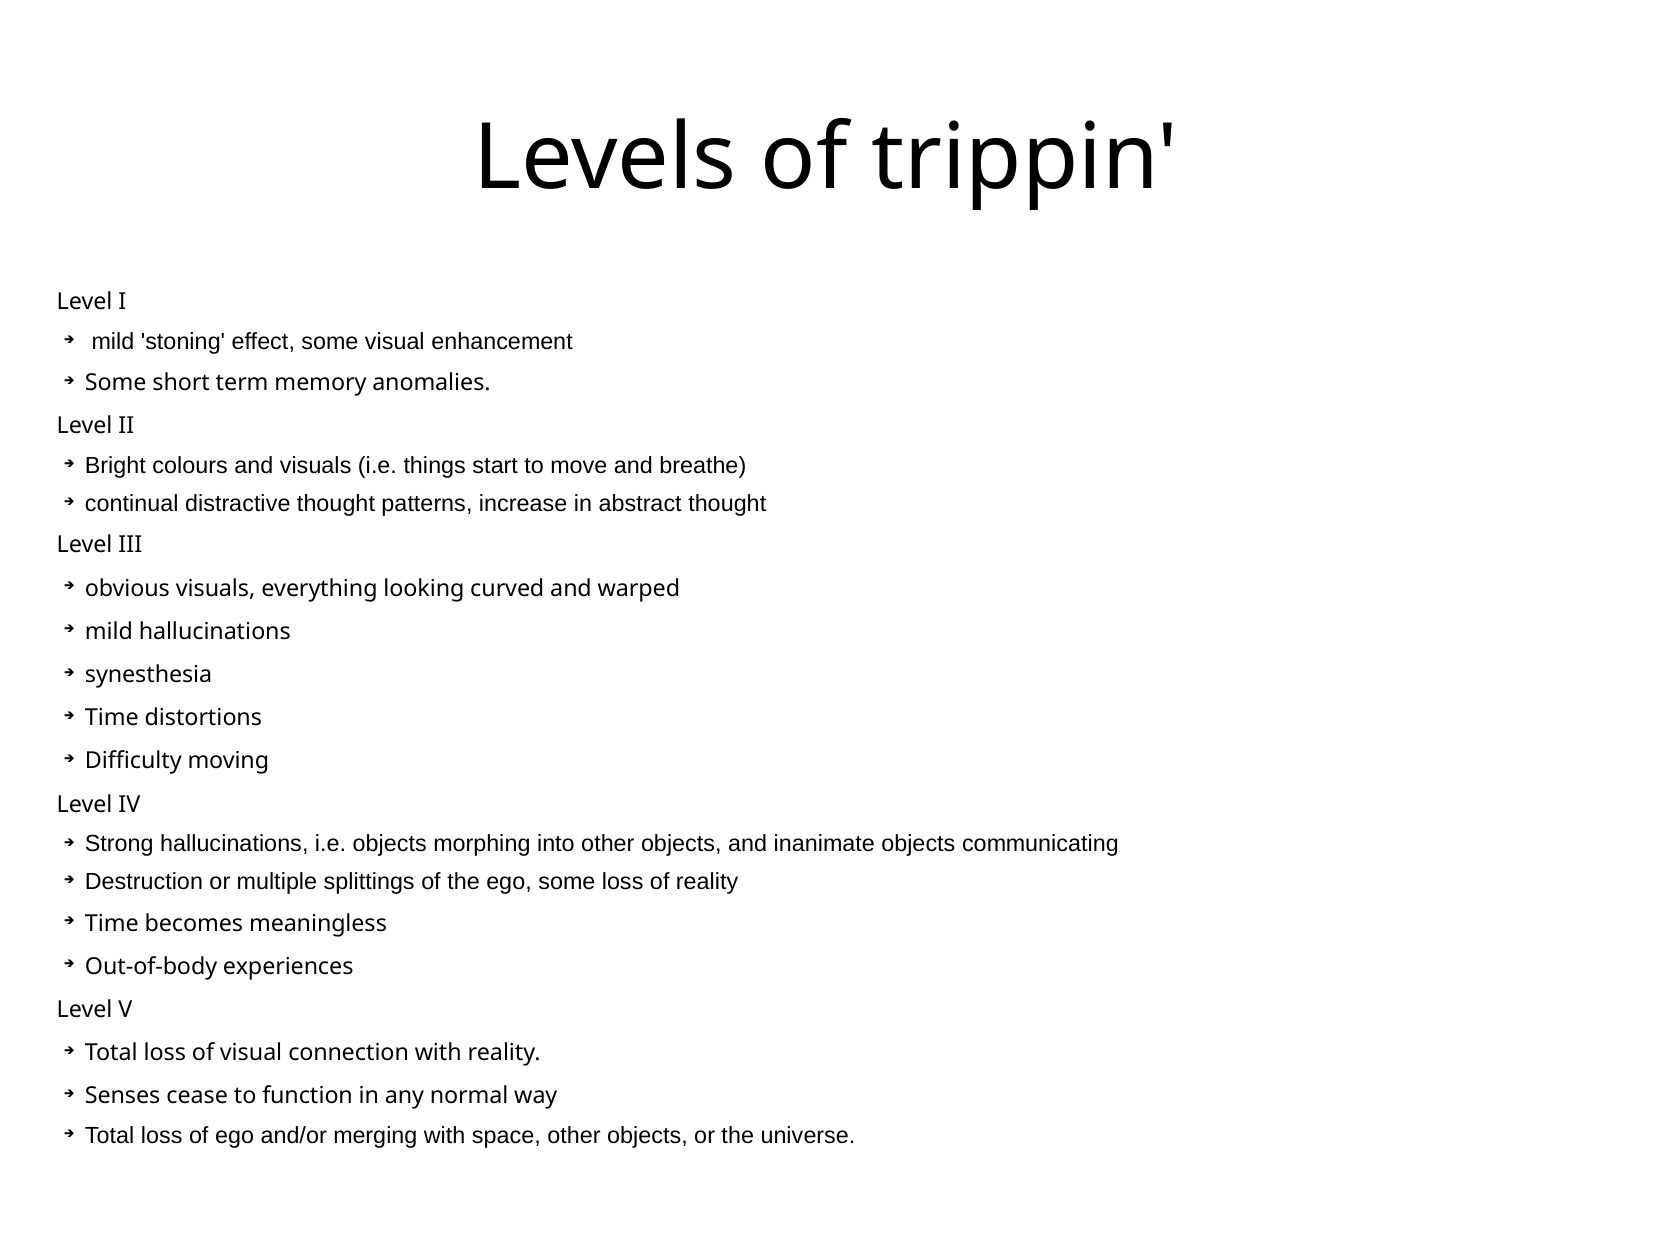

# Levels of trippin'
Level I
 mild 'stoning' effect, some visual enhancement
Some short term memory anomalies.
Level II
Bright colours and visuals (i.e. things start to move and breathe)
continual distractive thought patterns, increase in abstract thought
Level III
obvious visuals, everything looking curved and warped
mild hallucinations
synesthesia
Time distortions
Difficulty moving
Level IV
Strong hallucinations, i.e. objects morphing into other objects, and inanimate objects communicating
Destruction or multiple splittings of the ego, some loss of reality
Time becomes meaningless
Out-of-body experiences
Level V
Total loss of visual connection with reality.
Senses cease to function in any normal way
Total loss of ego and/or merging with space, other objects, or the universe.